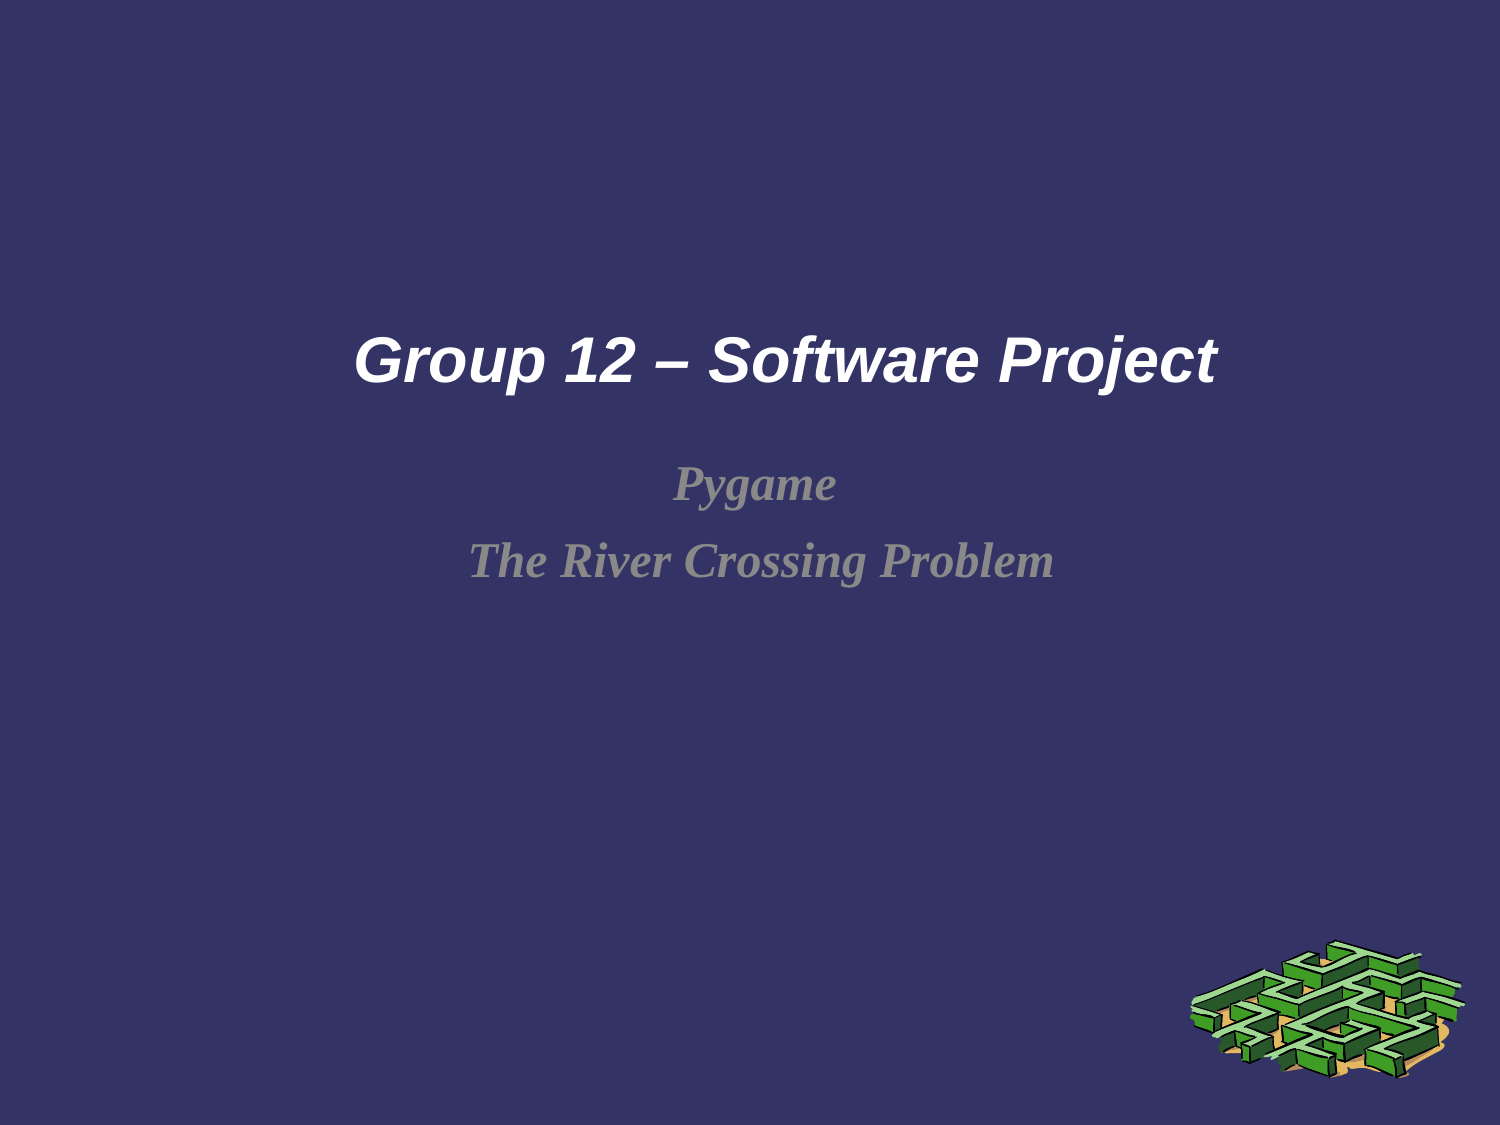

# Group 12 – Software Project
Pygame
The River Crossing Problem